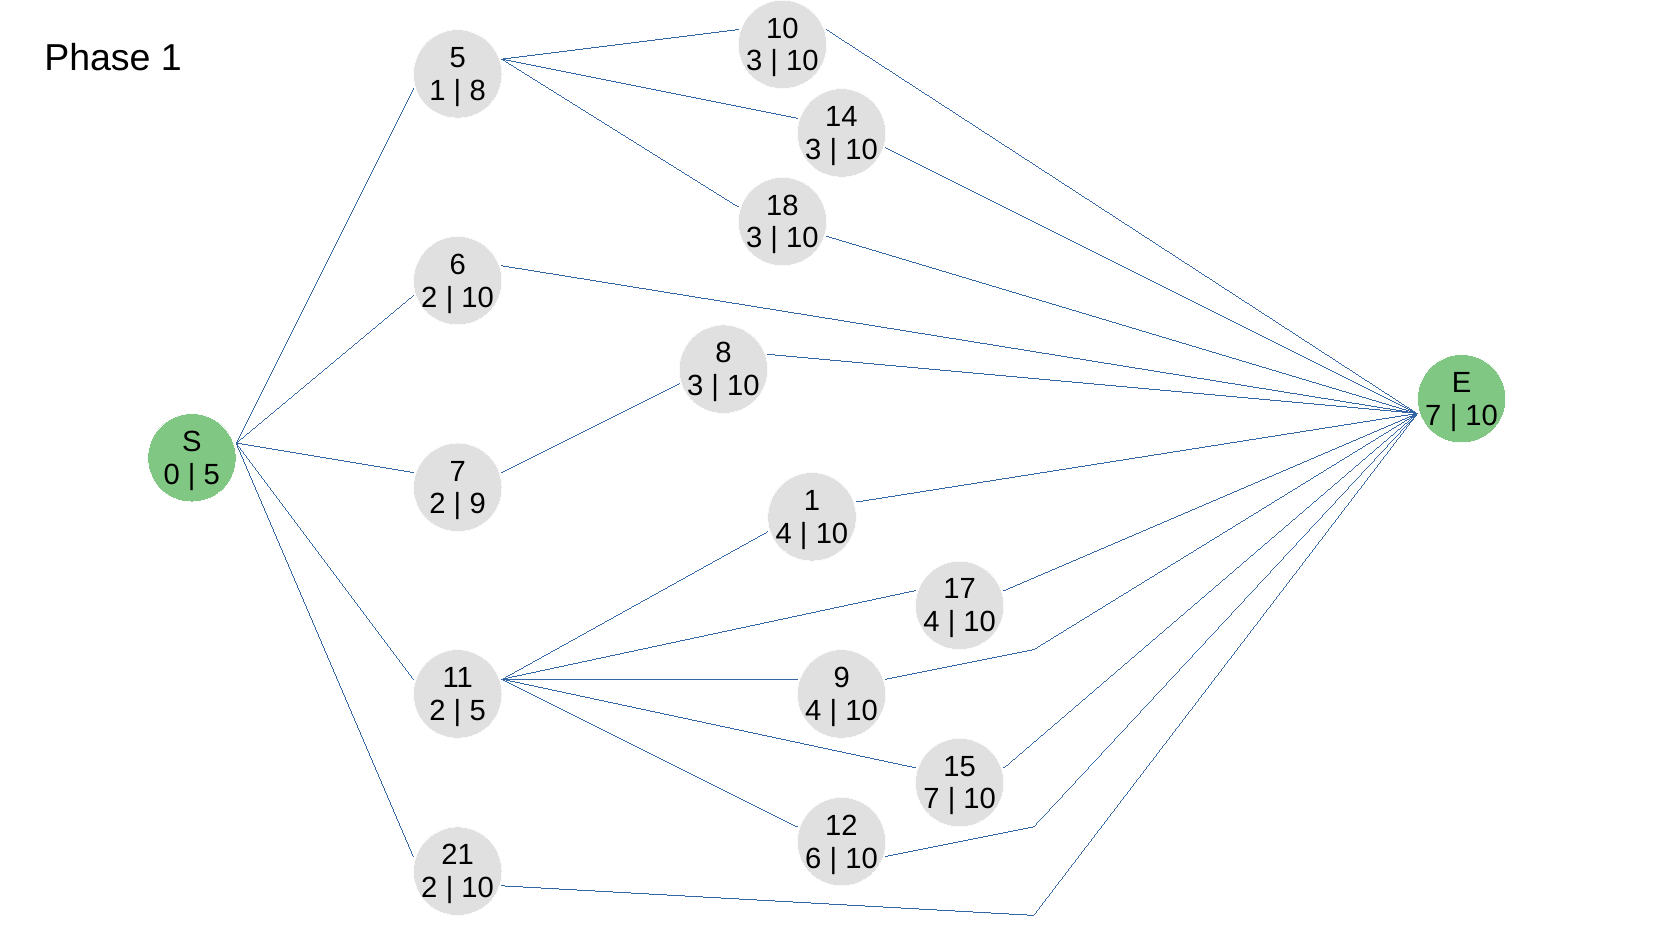

10
3 | 10
2
Phase 1
5
1 | 8
2
14
3 | 10
2
18
3 | 10
1
6
2 | 10
2
2
8
3 | 10
E
7 | 10
1
S
0 | 5
2
7
2 | 9
1
4 | 10
17
4 | 10
2
2
2
11
2 | 5
9
4 | 10
2
5
2
15
7 | 10
2
2
4
12
6 | 10
21
2 | 10